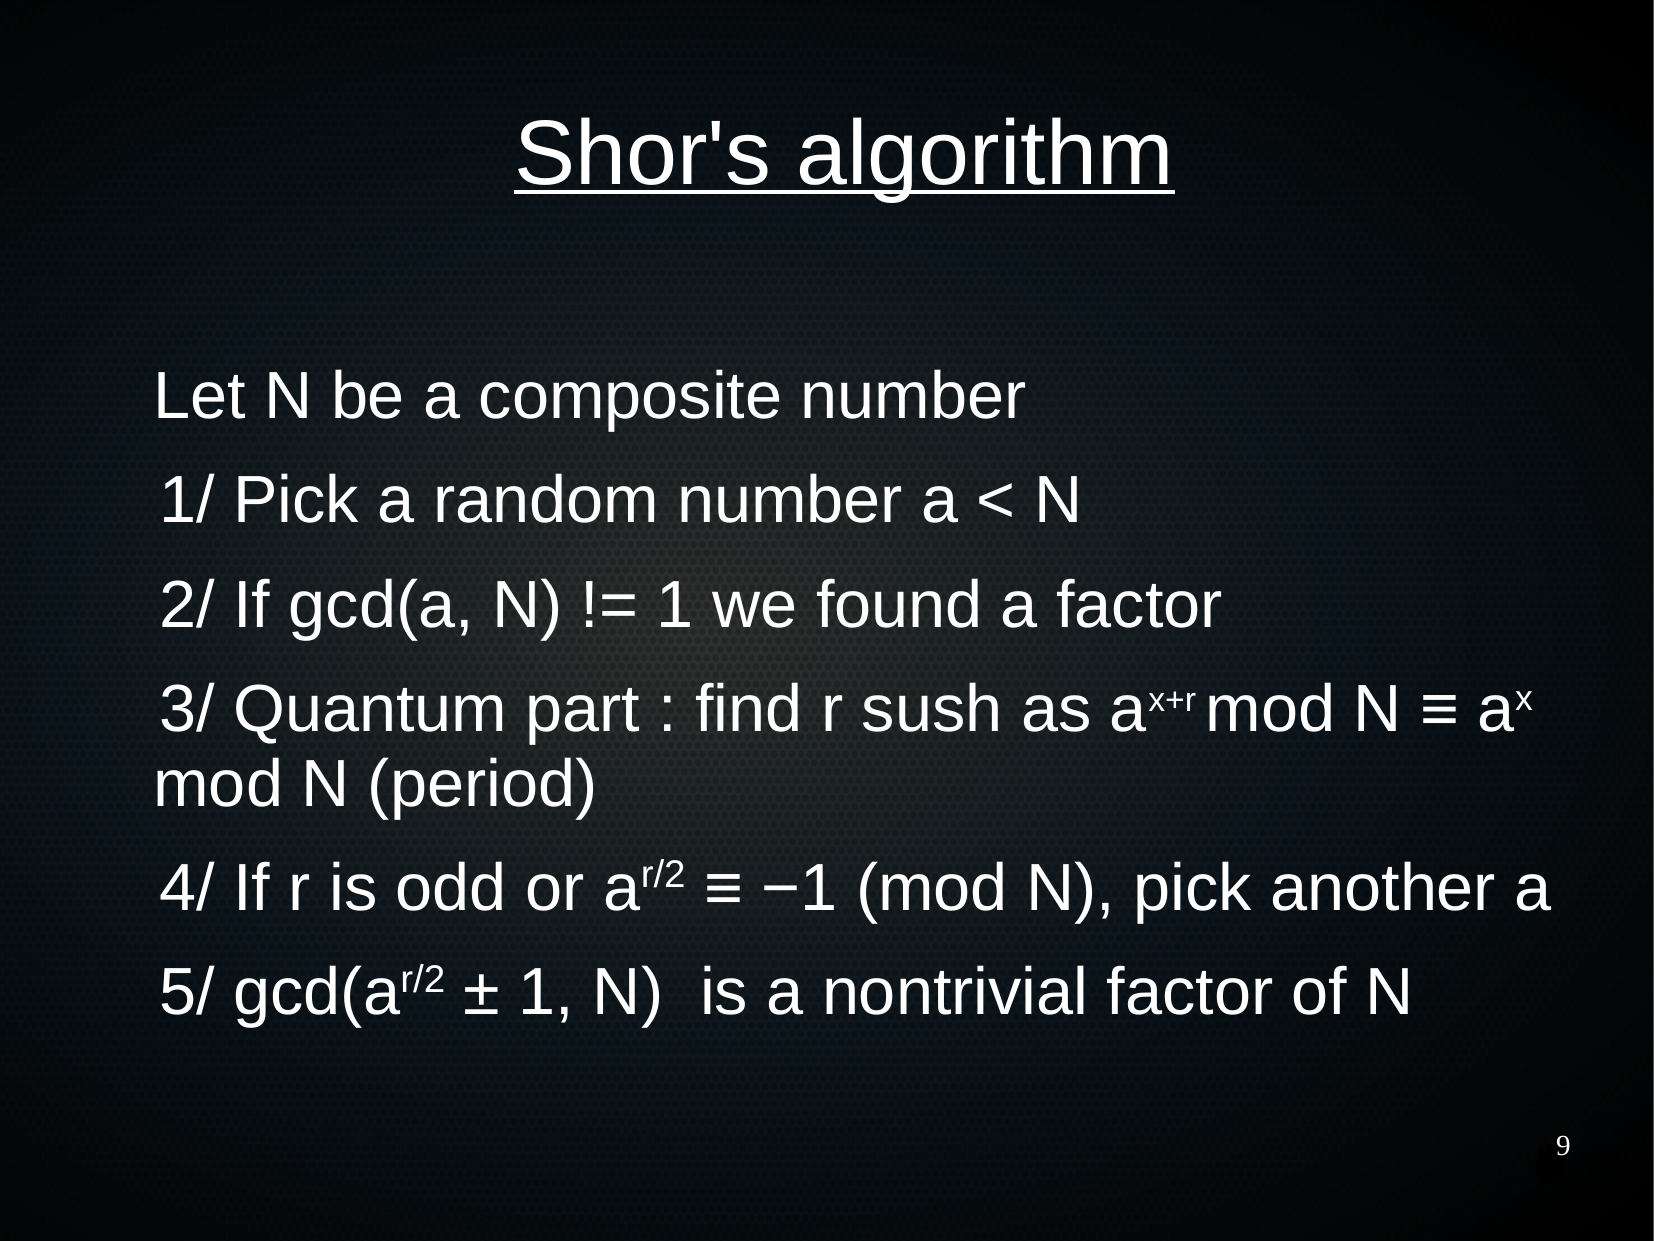

# Shor's algorithm
Let N be a composite number
1/ Pick a random number a < N
2/ If gcd(a, N) != 1 we found a factor
3/ Quantum part : find r sush as ax+r mod N ≡ ax mod N (period)
4/ If r is odd or ar/2 ≡ −1 (mod N), pick another a
5/ gcd(ar/2 ± 1, N) is a nontrivial factor of N
9